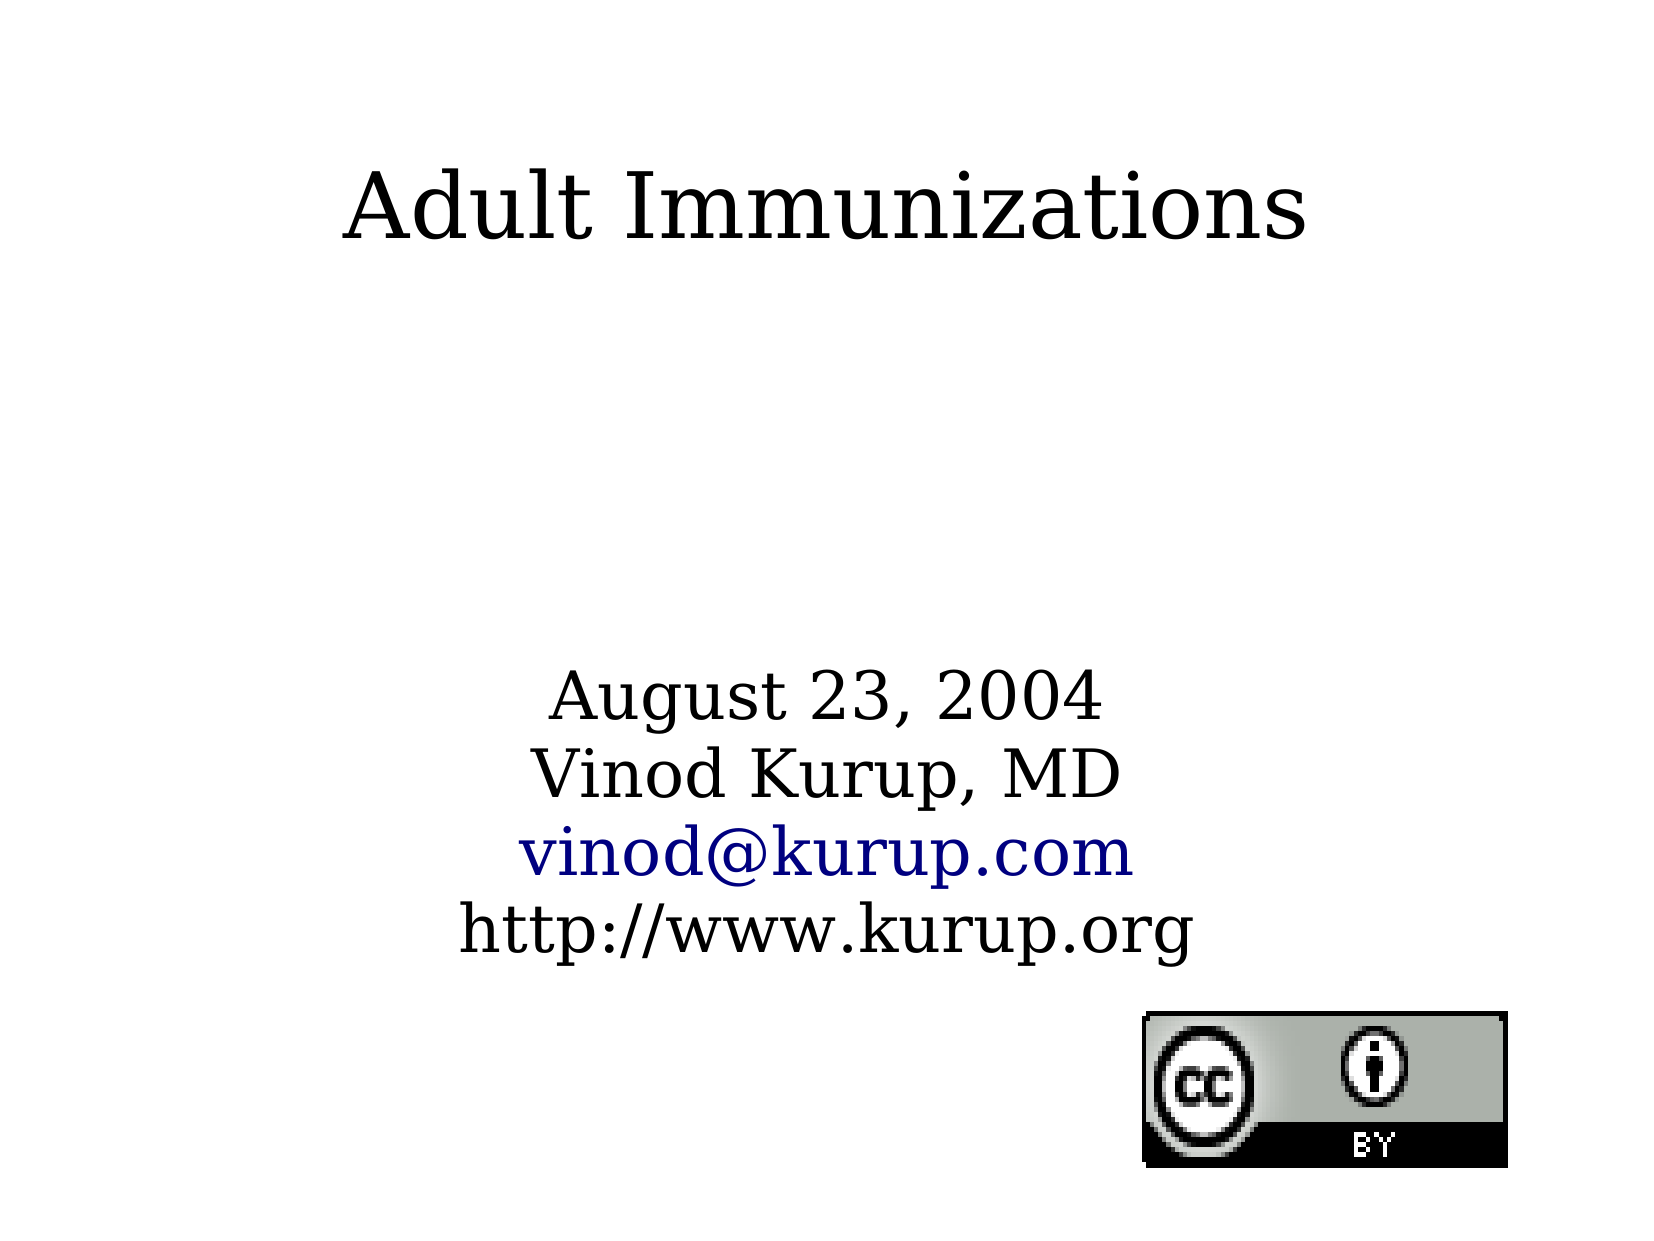

# Adult Immunizations
August 23, 2004
Vinod Kurup, MD
vinod@kurup.com
http://www.kurup.org